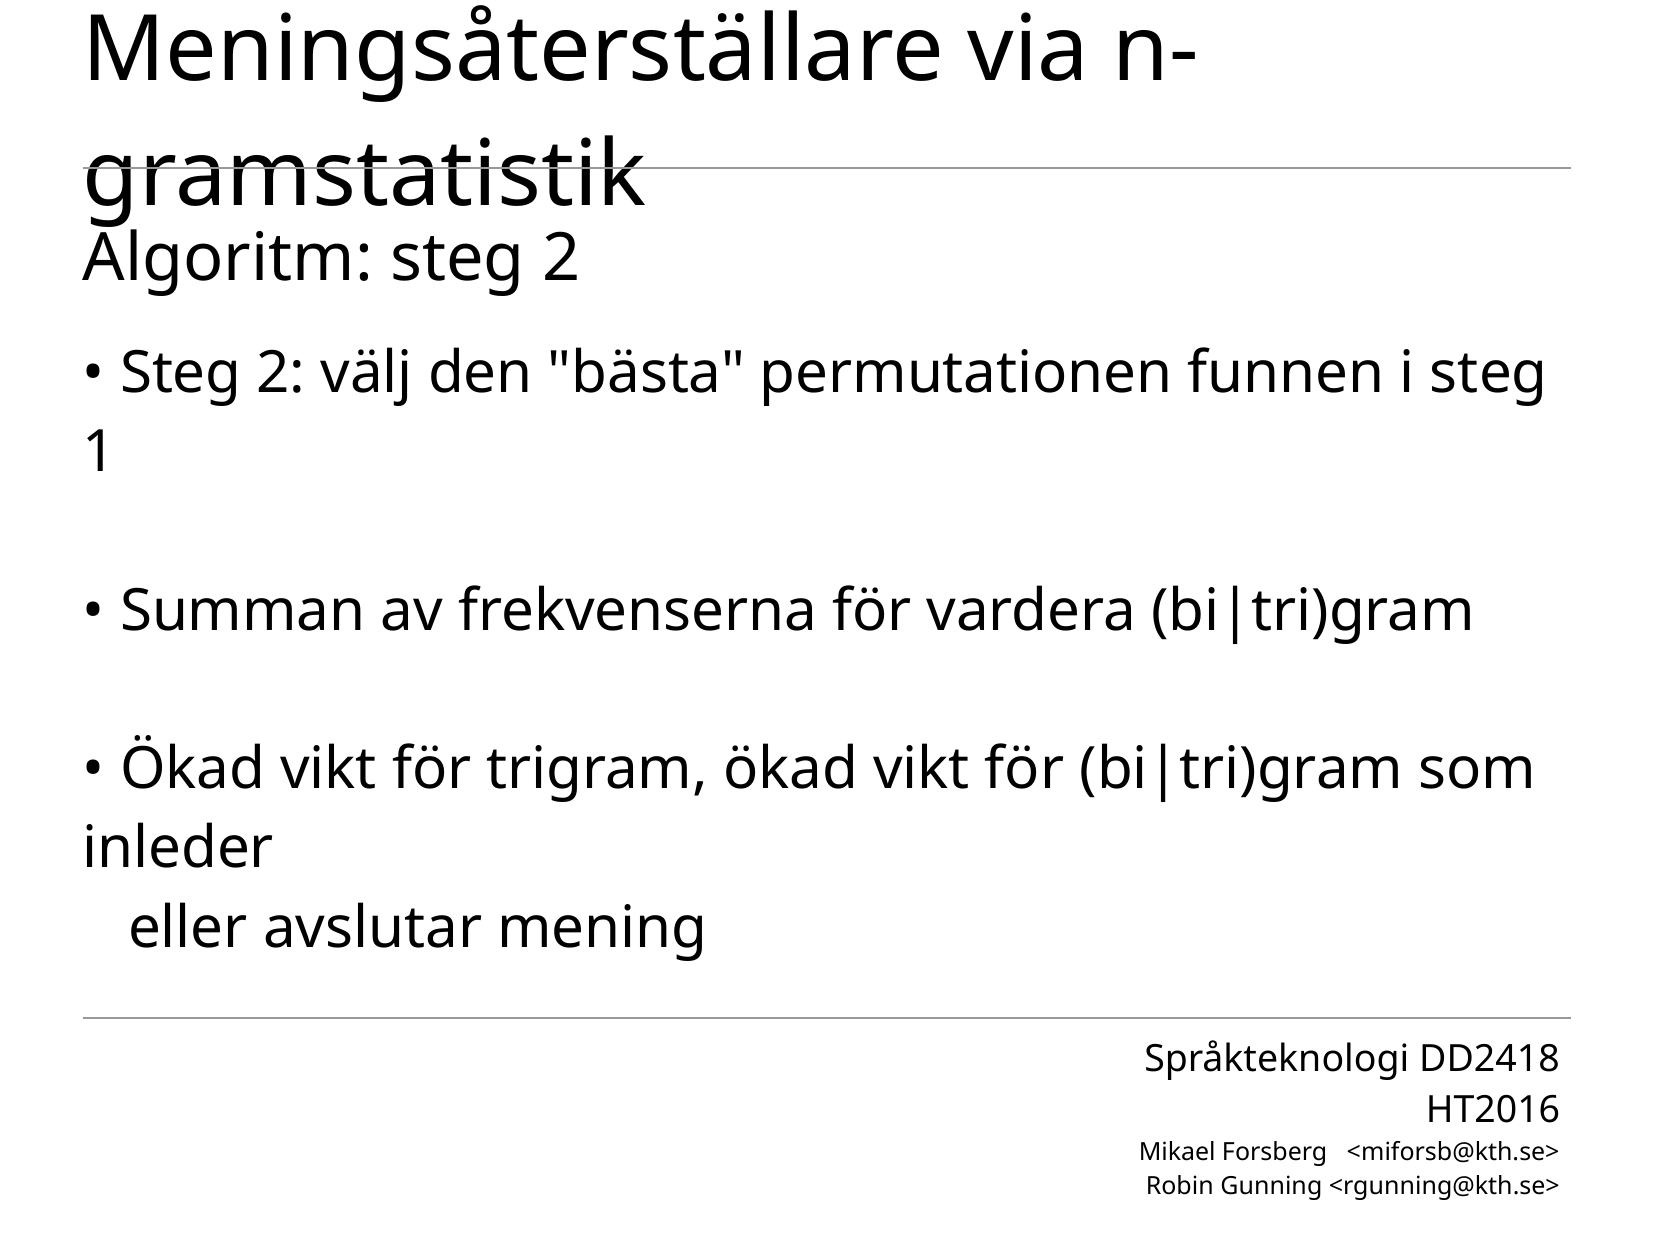

# Meningsåterställare via n-gramstatistik
Algoritm: steg 2
• Steg 2: välj den "bästa" permutationen funnen i steg 1
• Summan av frekvenserna för vardera (bi|tri)gram
• Ökad vikt för trigram, ökad vikt för (bi|tri)gram som inleder
 eller avslutar mening
Språkteknologi DD2418 HT2016
Mikael Forsberg <miforsb@kth.se>
Robin Gunning <rgunning@kth.se>